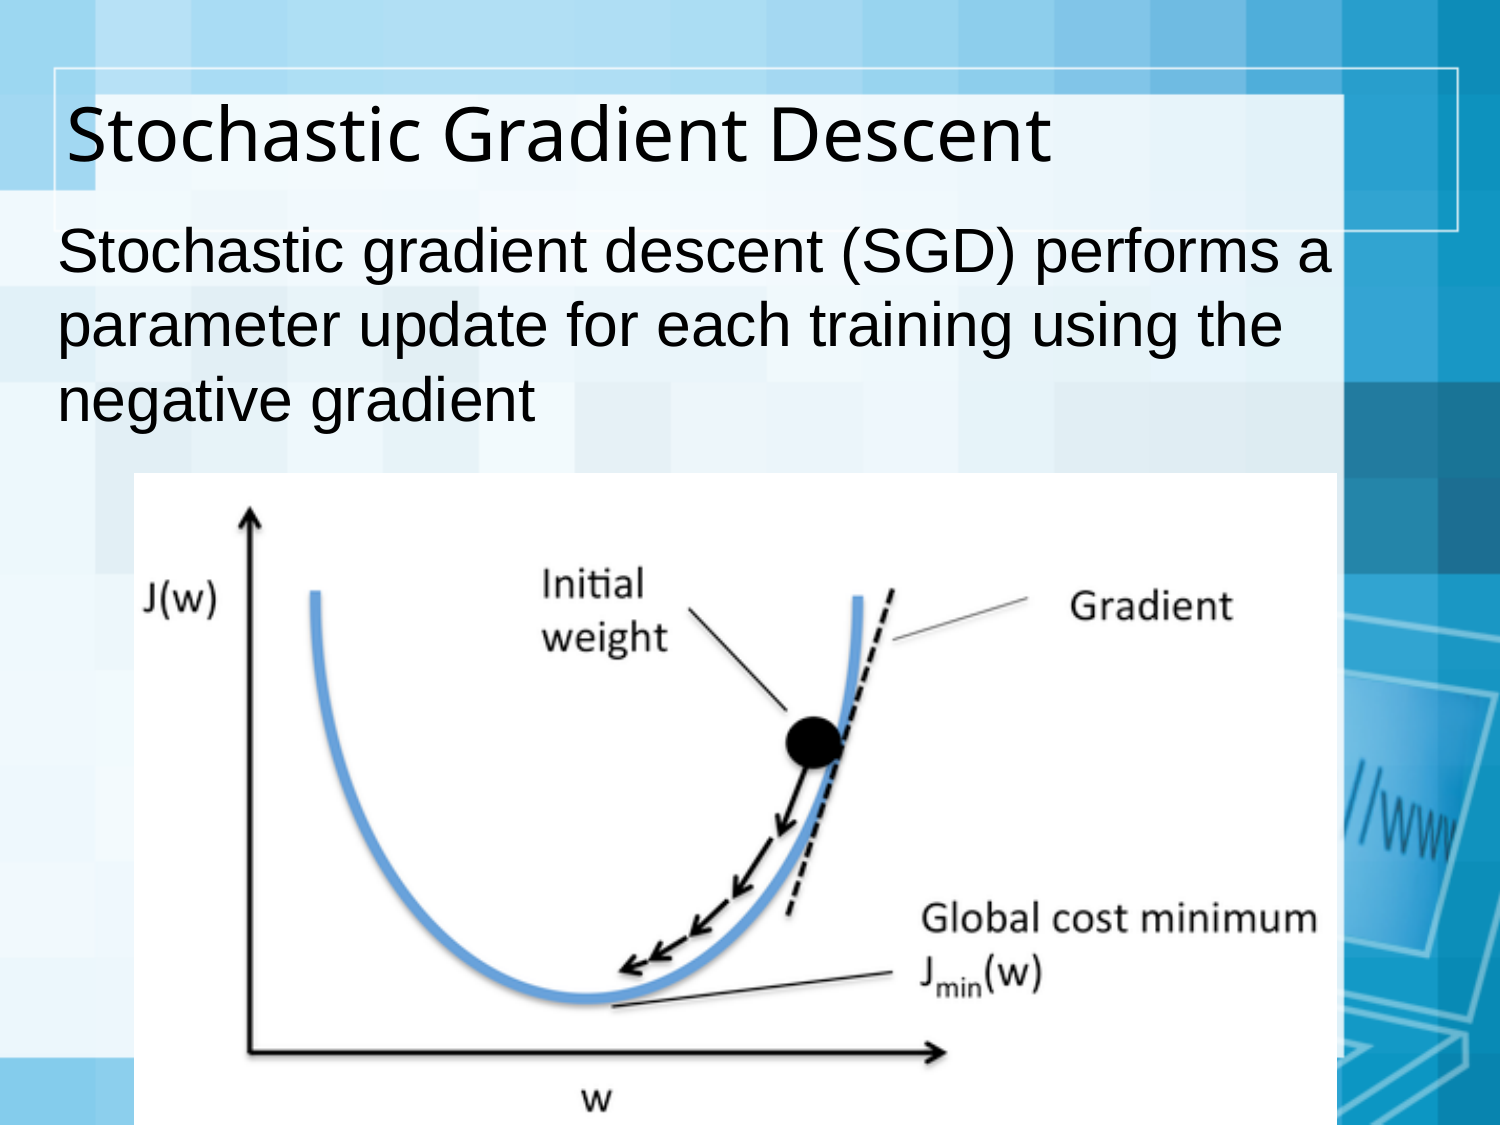

# Stochastic Gradient Descent
Stochastic gradient descent (SGD) performs a parameter update for each training using the negative gradient